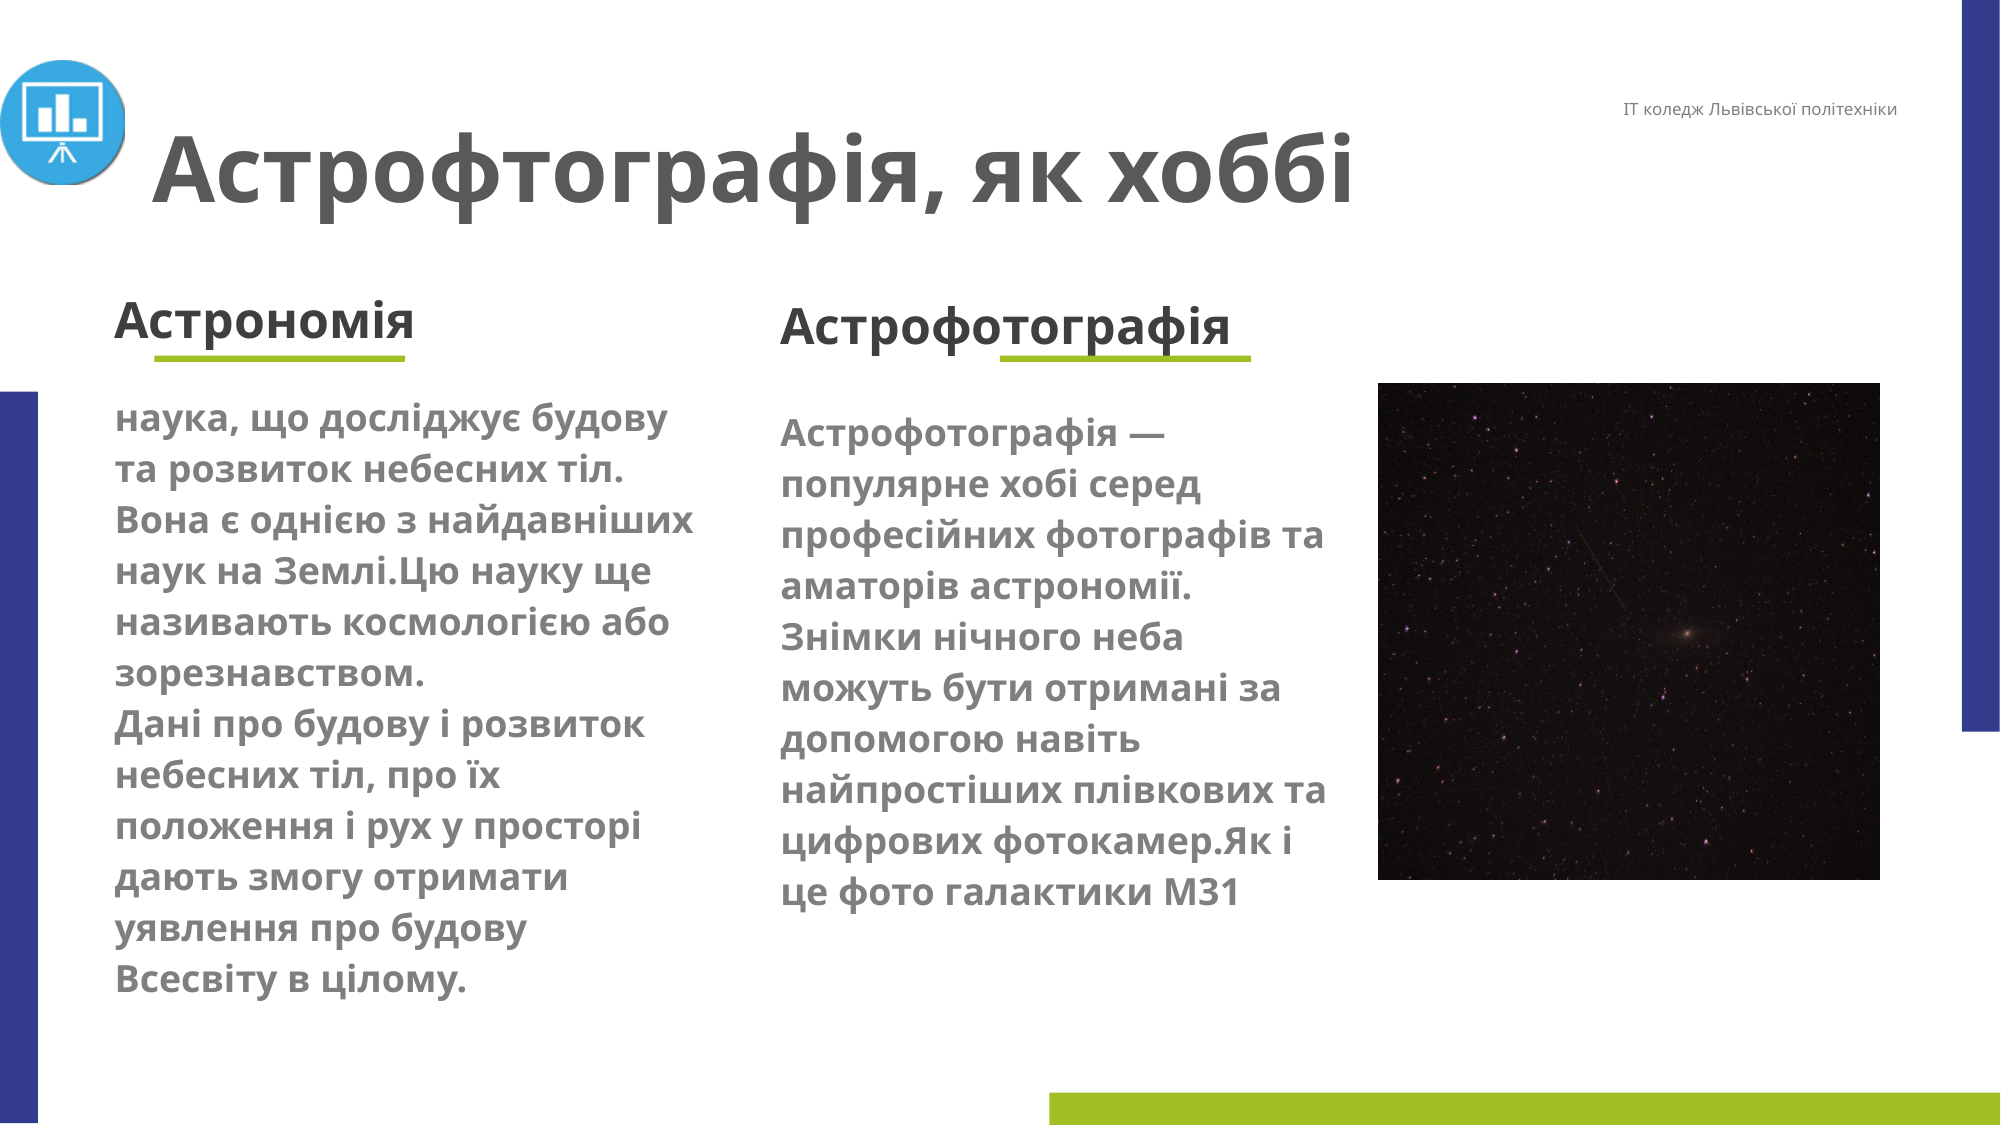

# Астрофтографія, як хоббі
IT коледж Львівської політехніки
Астрономія
Астрофотографія
наука, що досліджує будову та розвиток небесних тіл. Вона є однією з найдавніших наук на Землі.Цю науку ще називають космологією або зорезнавством.
Дані про будову і розвиток небесних тіл, про їх положення і рух у просторі дають змогу отримати уявлення про будову Всесвіту в цілому.
Астрофотографія — популярне хобі серед професійних фотографів та аматорів астрономії. Знімки нічного неба можуть бути отримані за допомогою навіть найпростіших плівкових та цифрових фотокамер.Як і це фото галактики M31